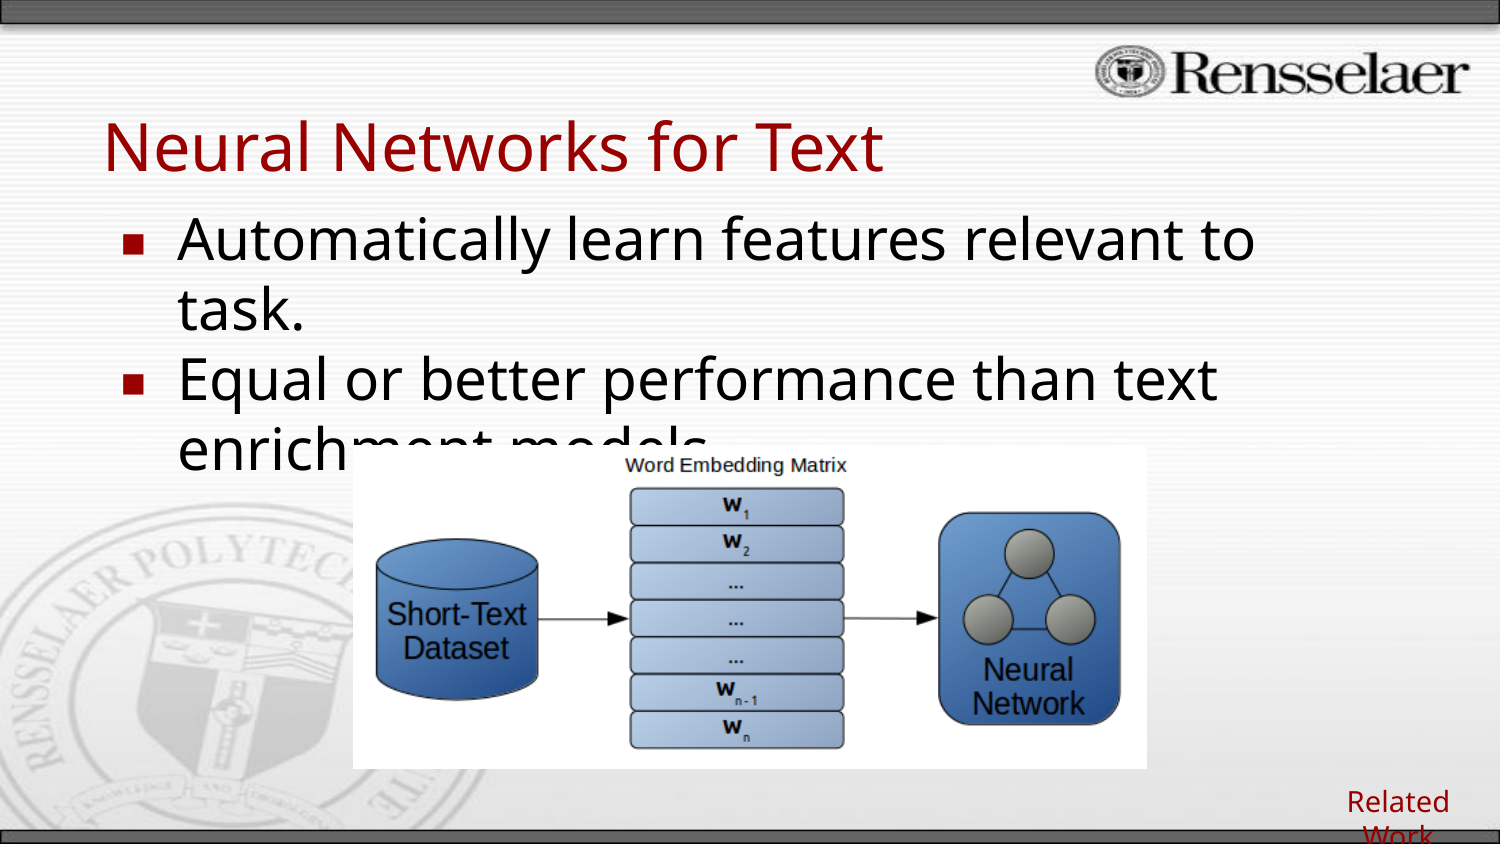

# Neural Networks for Text
Automatically learn features relevant to task.
Equal or better performance than text enrichment models.
Related Work